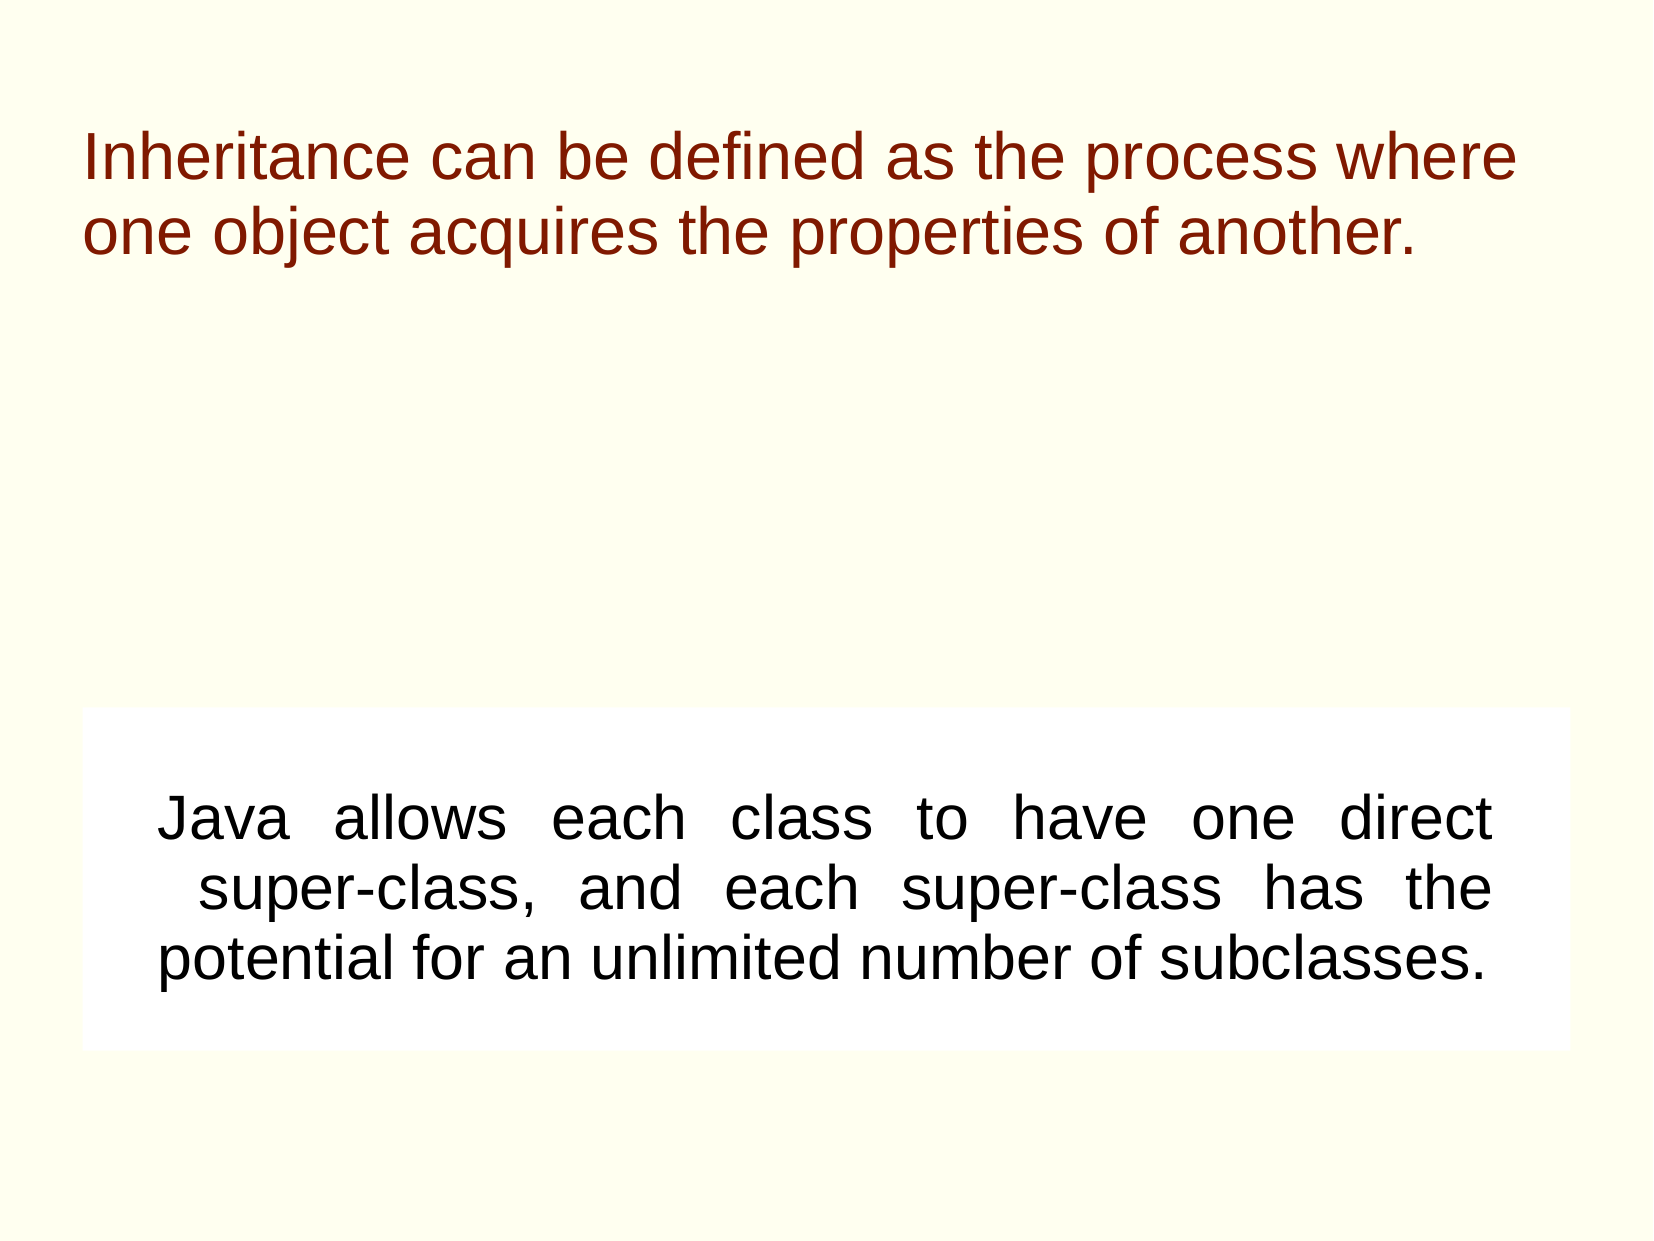

# Inheritance can be defined as the process where one object acquires the properties of another.
Java allows each class to have one direct
 super-class, and each super-class has the potential for an unlimited number of subclasses.